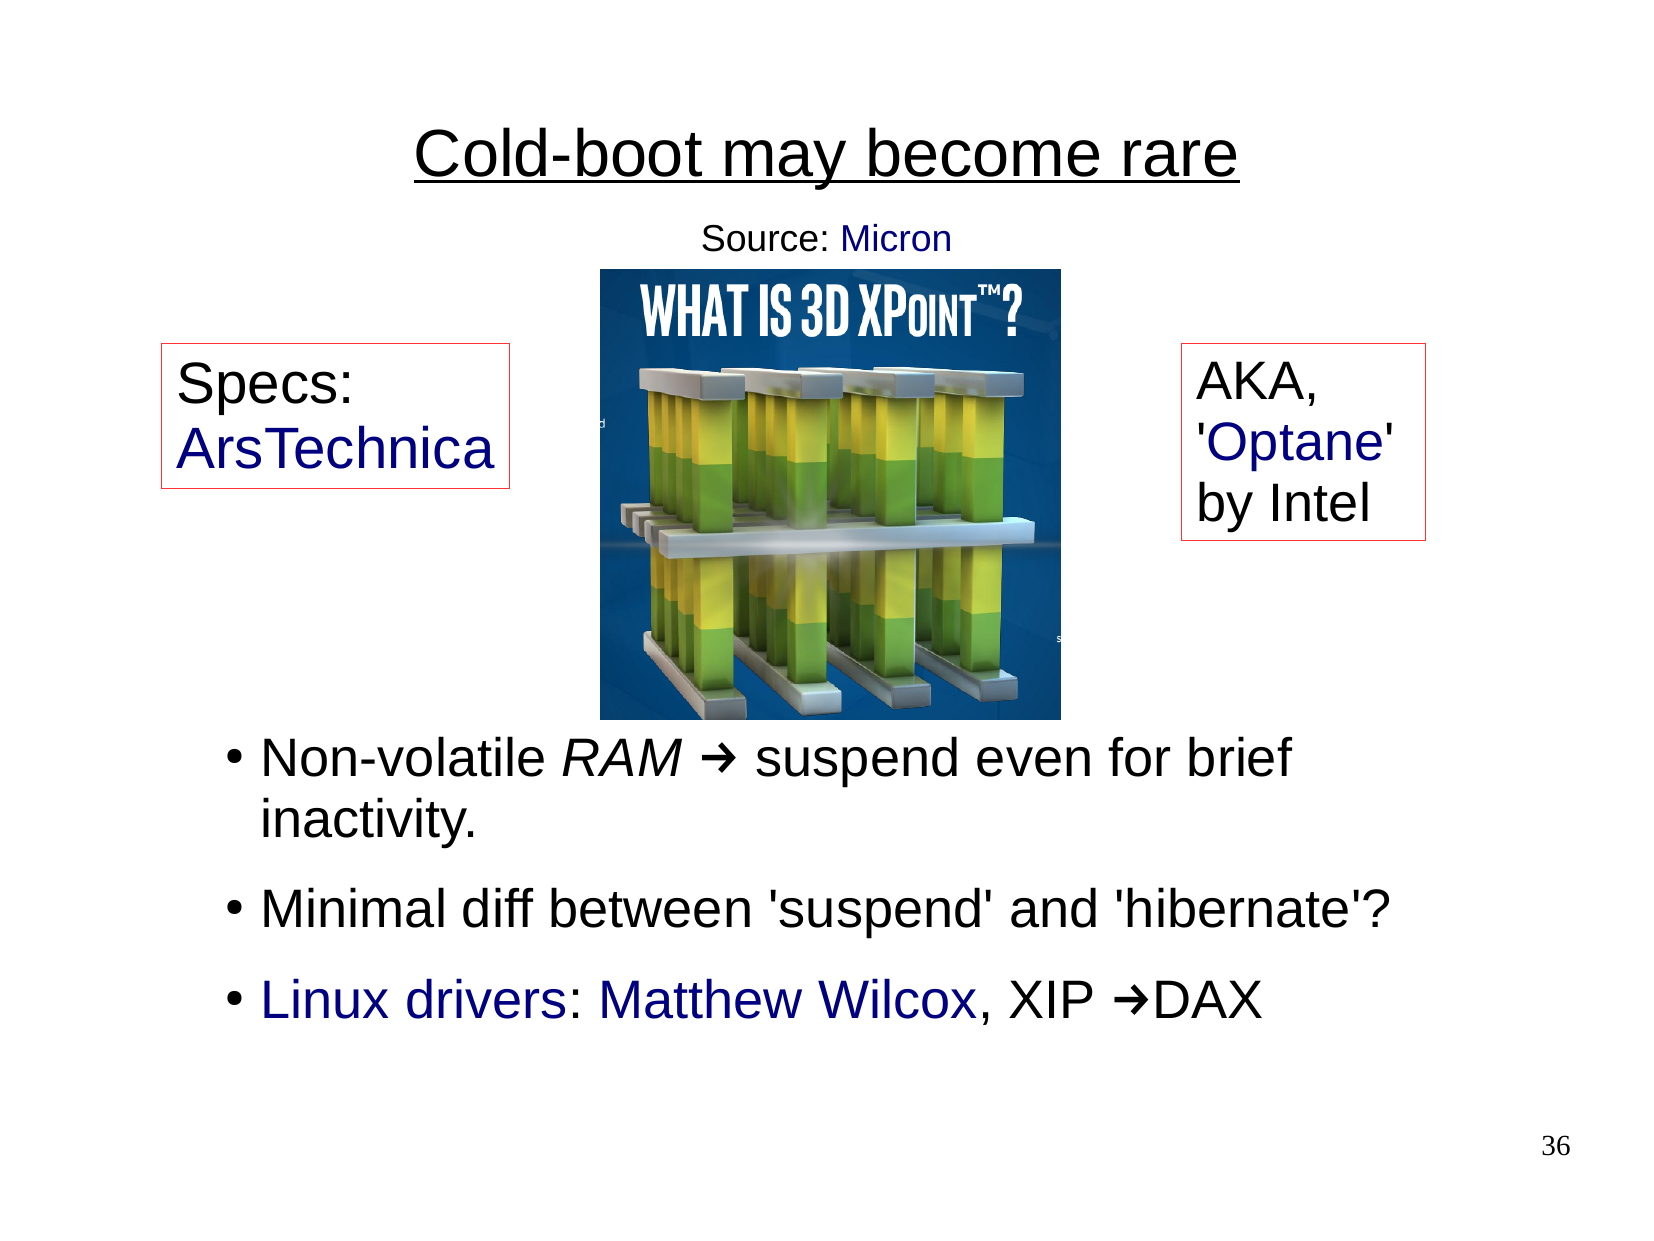

# Cold-boot may become rare
Source: Micron
Specs:
ArsTechnica
AKA,
'Optane'
by Intel
Non-volatile RAM  suspend even for brief inactivity.
Minimal diff between 'suspend' and 'hibernate'?
Linux drivers: Matthew Wilcox, XIP DAX
36